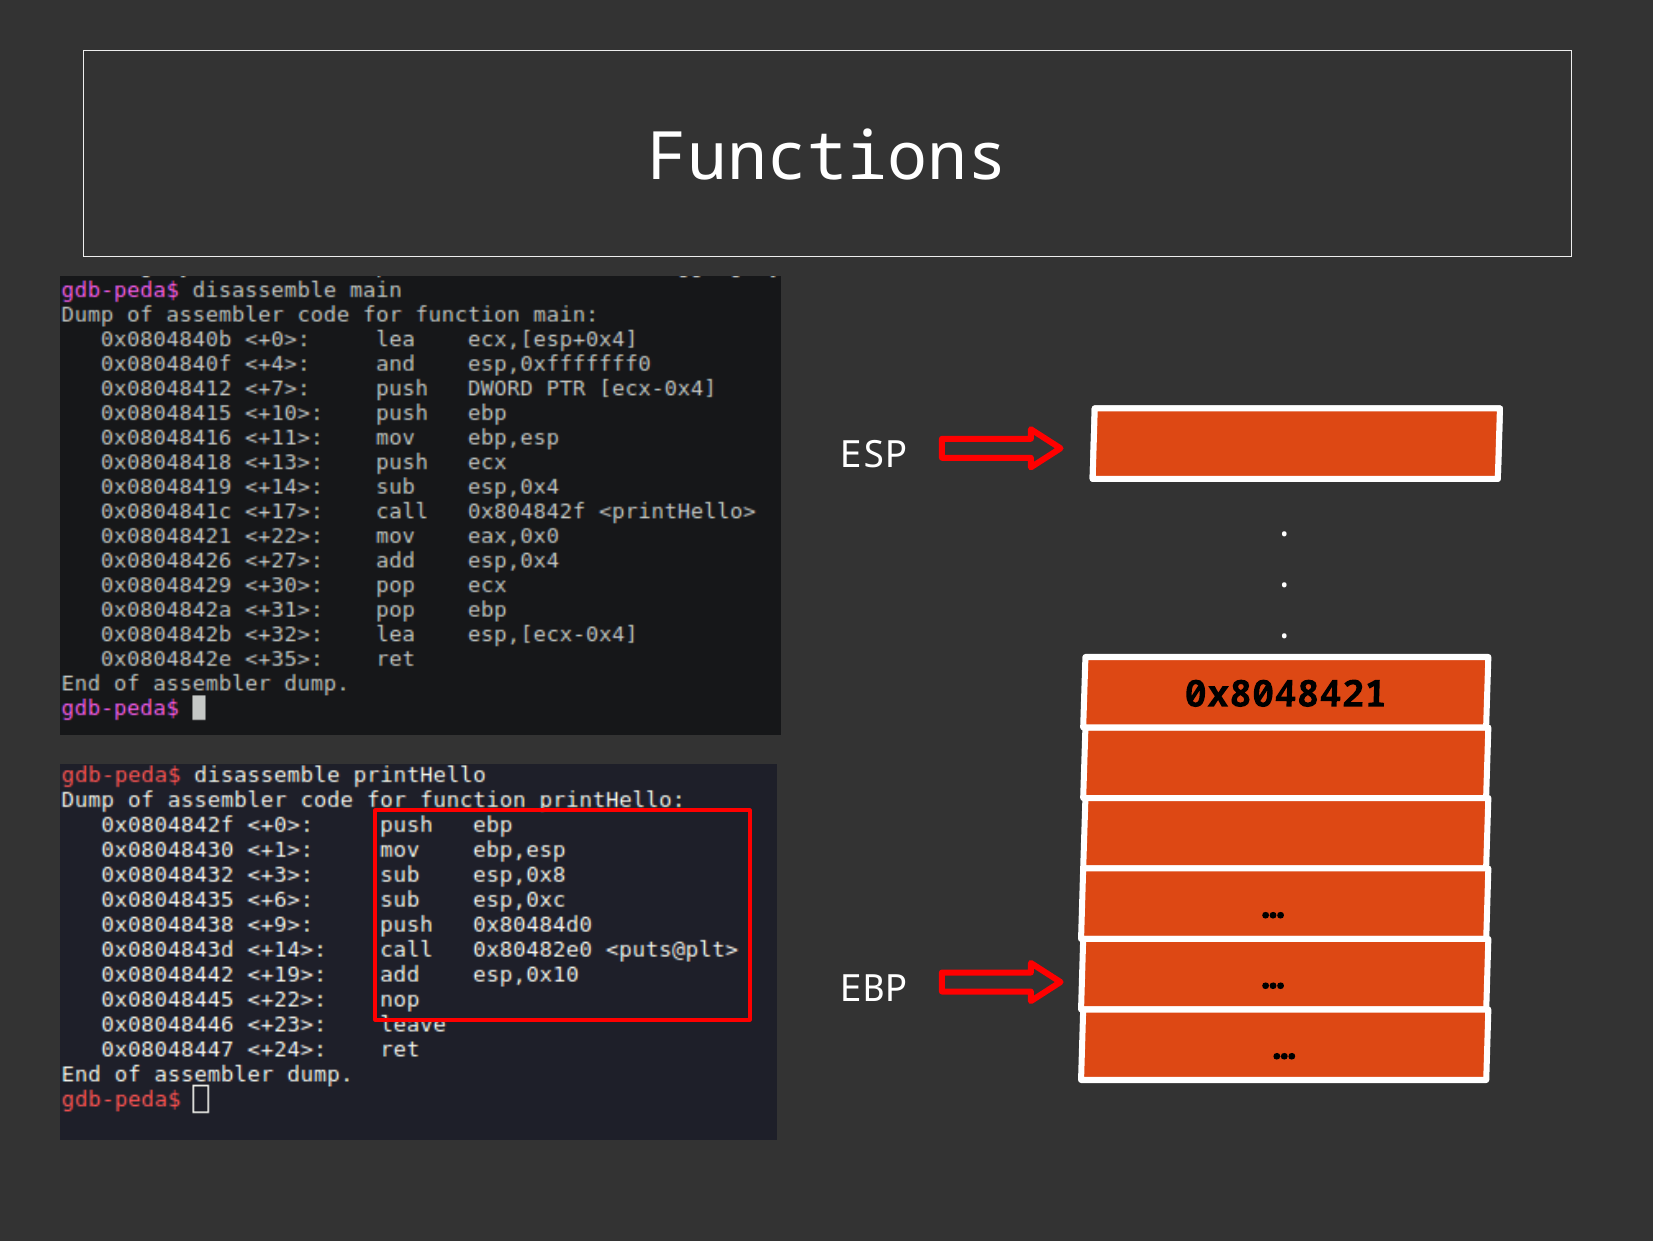

Functions
 ESP
.
.
.
0x8048421
…
…
 EBP
…